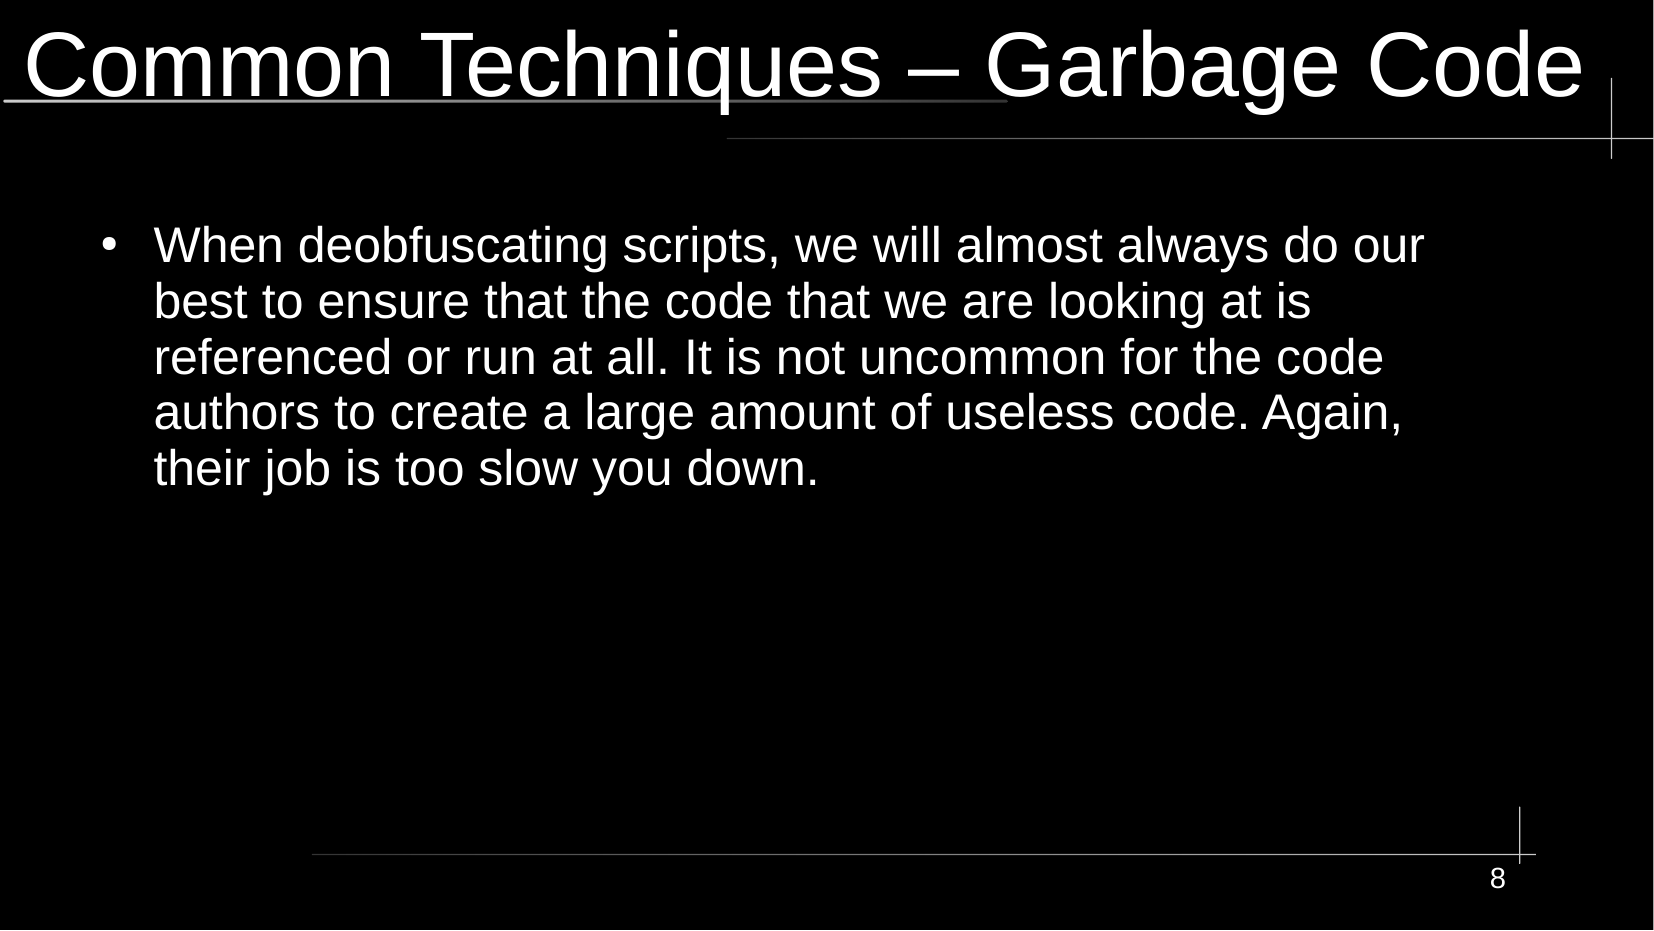

# Common Techniques – Garbage Code
When deobfuscating scripts, we will almost always do our best to ensure that the code that we are looking at is referenced or run at all. It is not uncommon for the code authors to create a large amount of useless code. Again, their job is too slow you down.
8